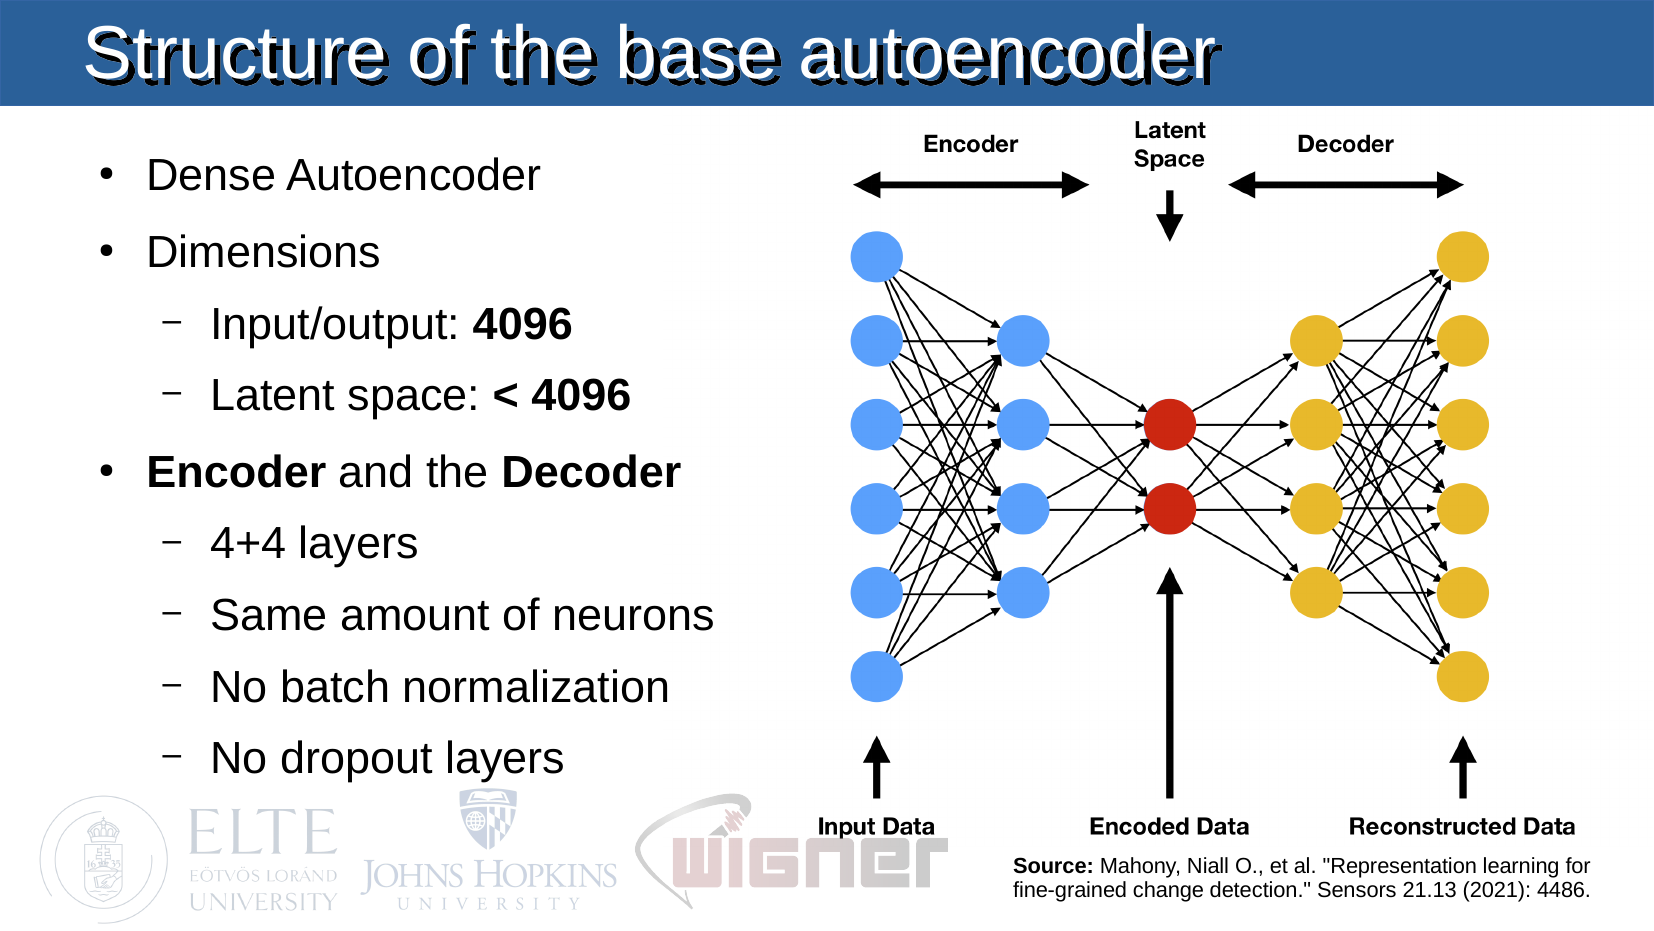

Structure of the base autoencoder
# Dense Autoencoder
Dimensions
Input/output: 4096
Latent space: < 4096
Encoder and the Decoder
4+4 layers
Same amount of neurons
No batch normalization
No dropout layers
Source: Mahony, Niall O., et al. "Representation learning for fine-grained change detection." Sensors 21.13 (2021): 4486.